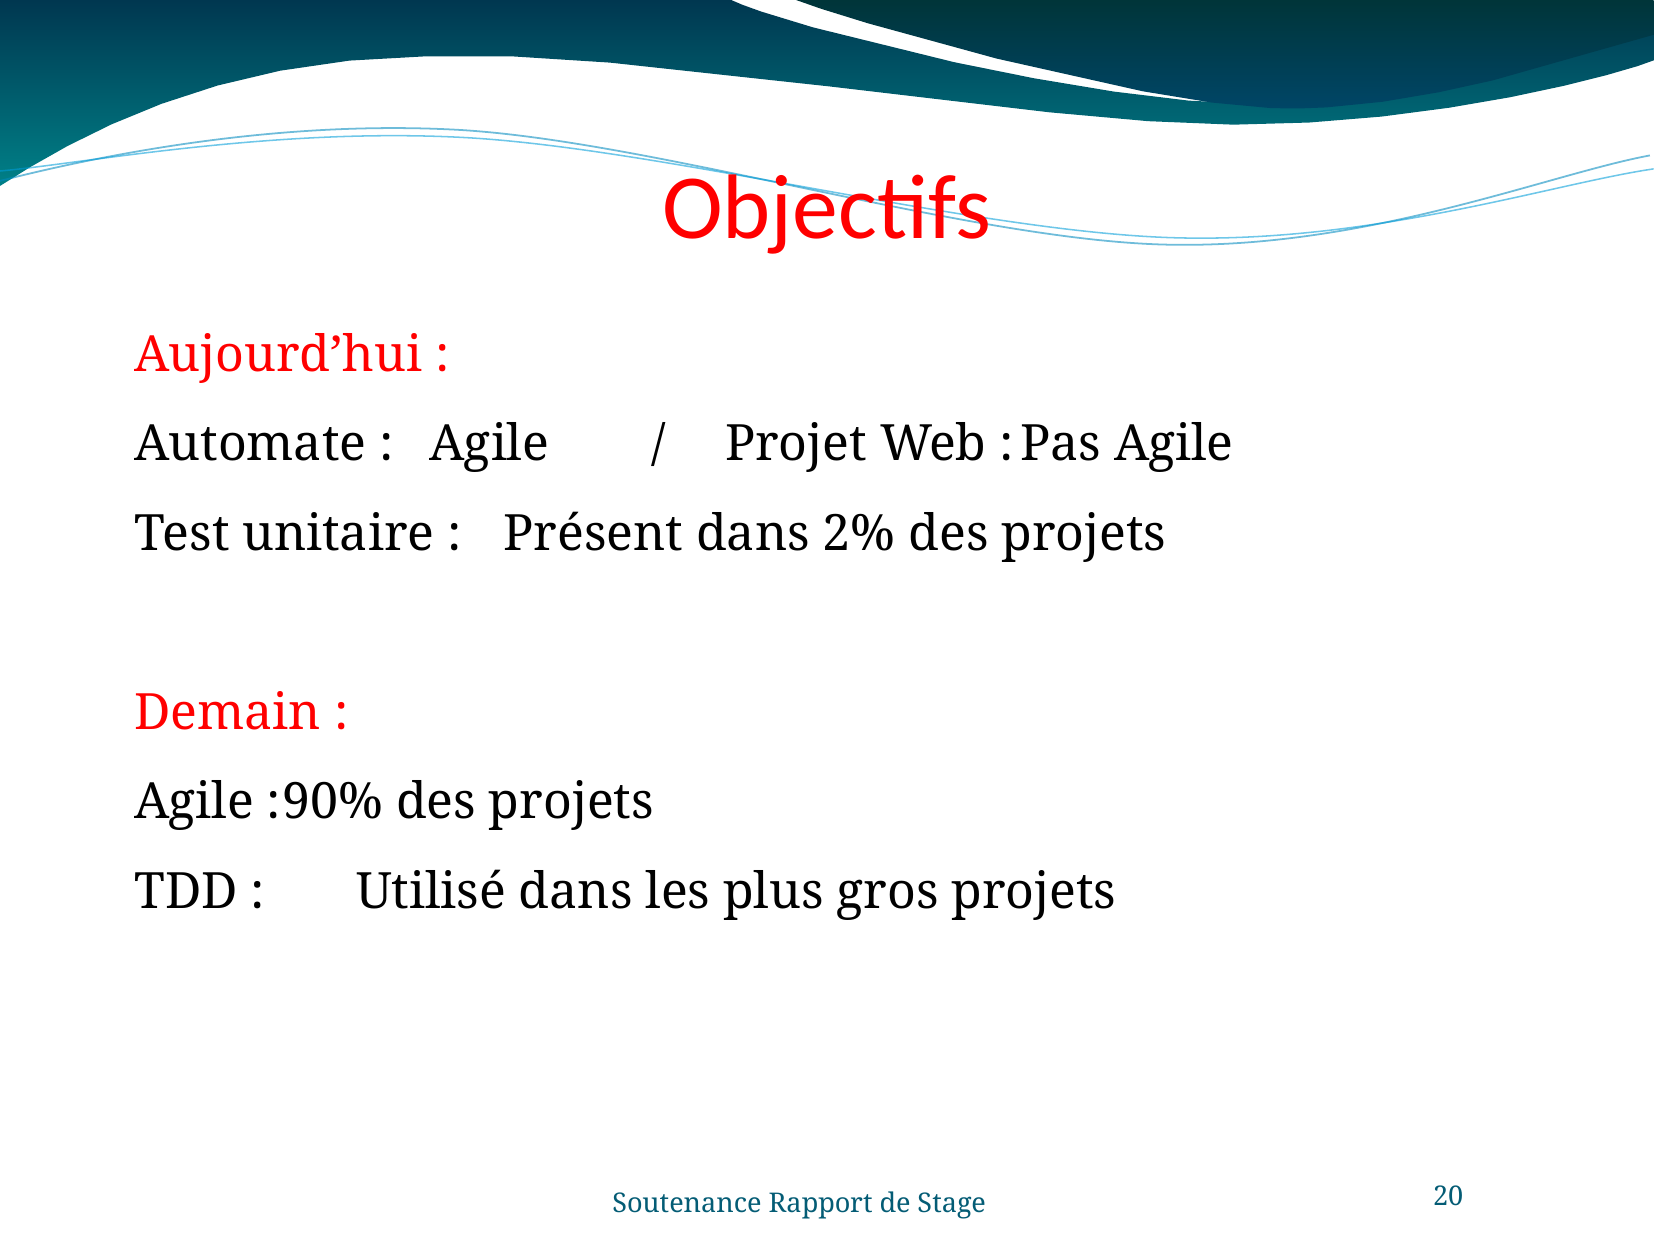

# Objectifs
Aujourd’hui :
Automate :	Agile		/	Projet Web :	Pas Agile
Test unitaire :	Présent dans 2% des projets
Demain :
Agile :	90% des projets
TDD :		Utilisé dans les plus gros projets
Soutenance Rapport de Stage